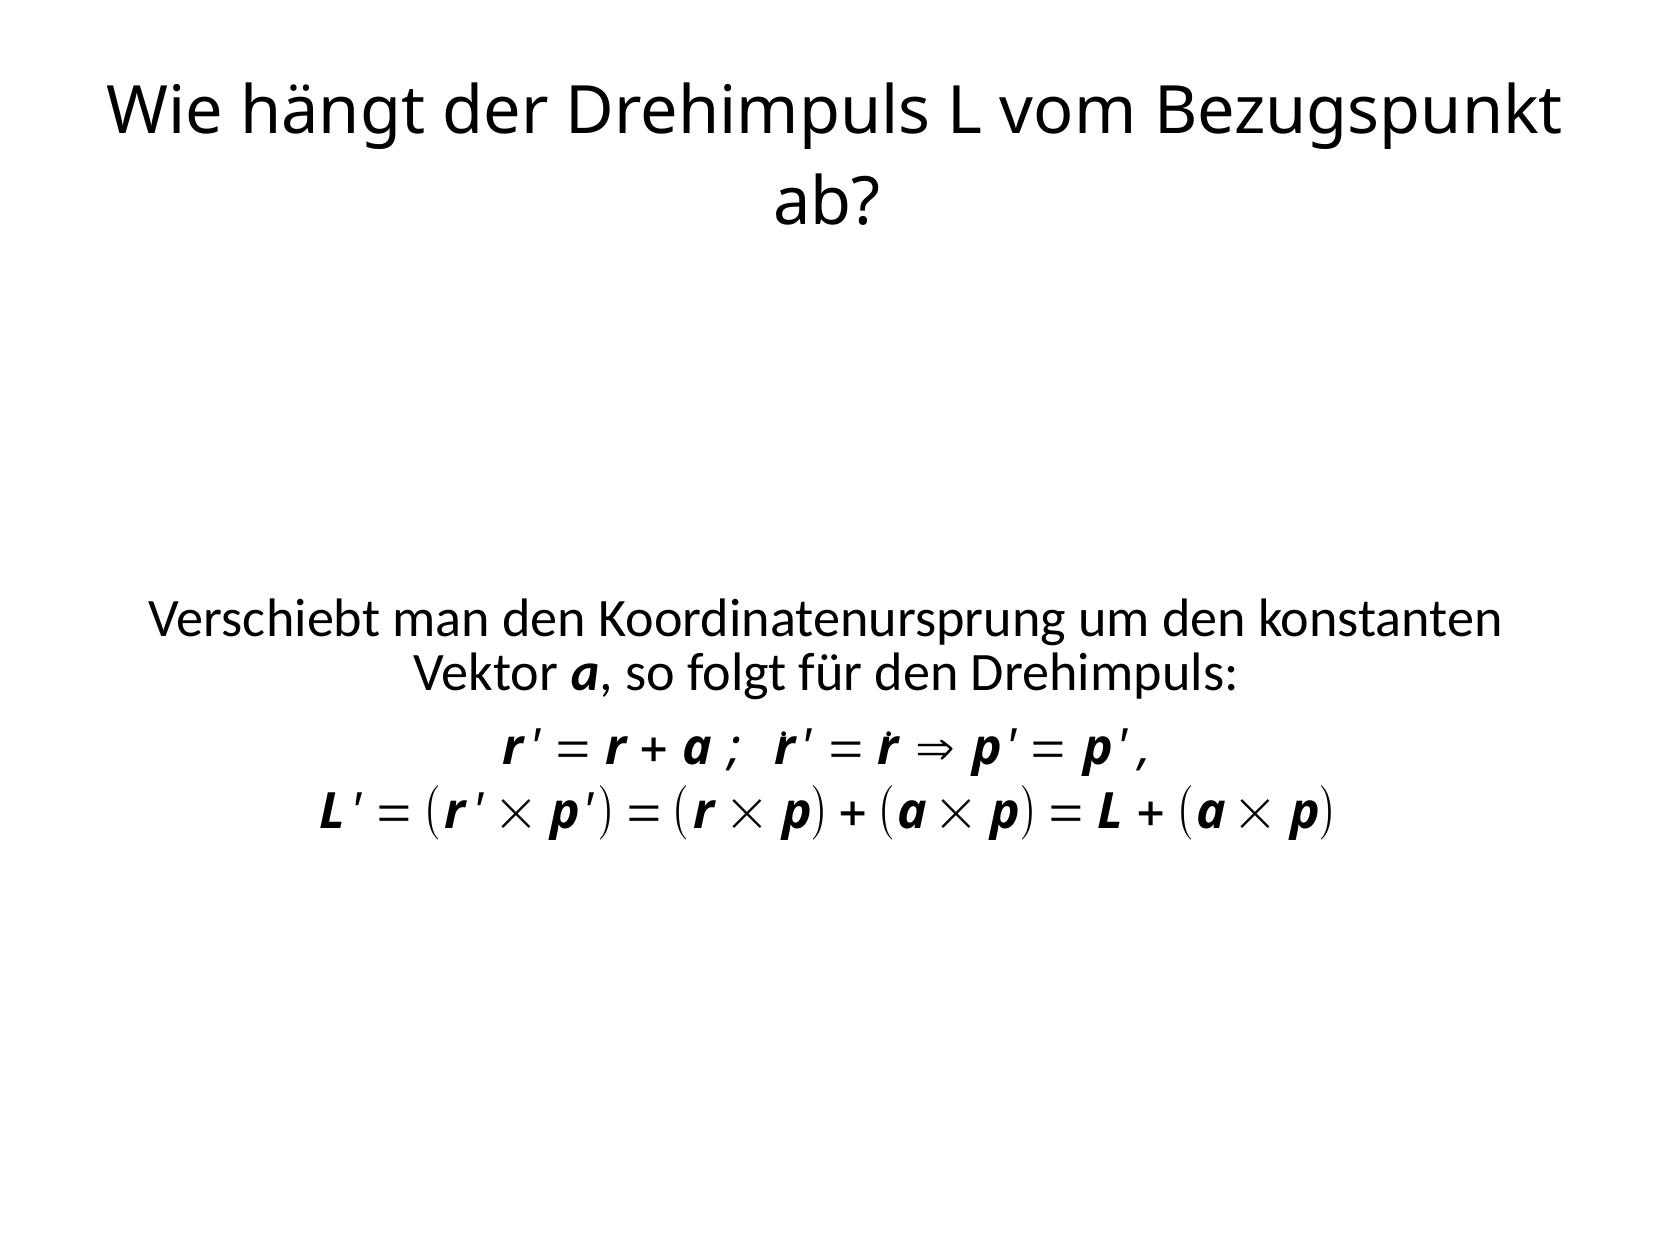

# Wie hängt der Drehimpuls L vom Bezugspunkt ab?
Verschiebt man den Koordinatenursprung um den konstanten Vektor a, so folgt für den Drehimpuls: